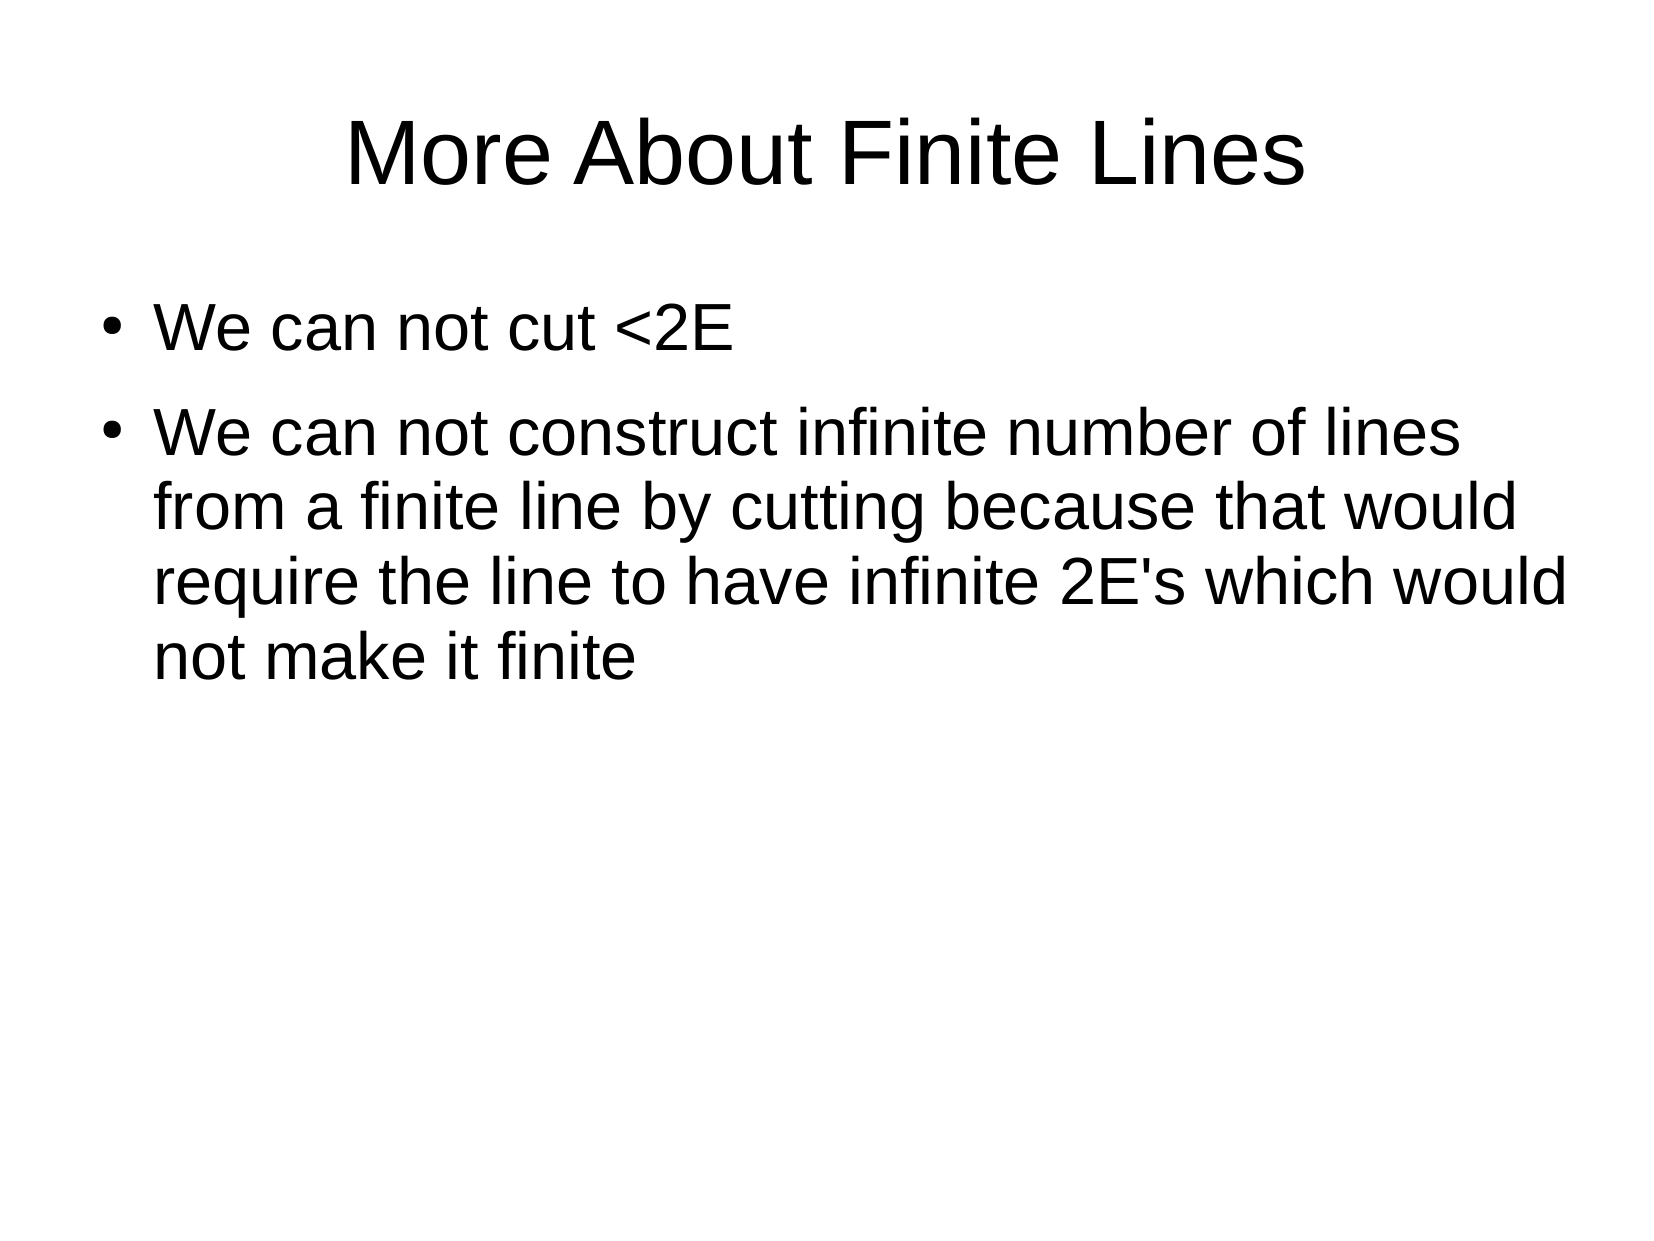

# More About Finite Lines
We can not cut <2E
We can not construct infinite number of lines from a finite line by cutting because that would require the line to have infinite 2E's which would not make it finite